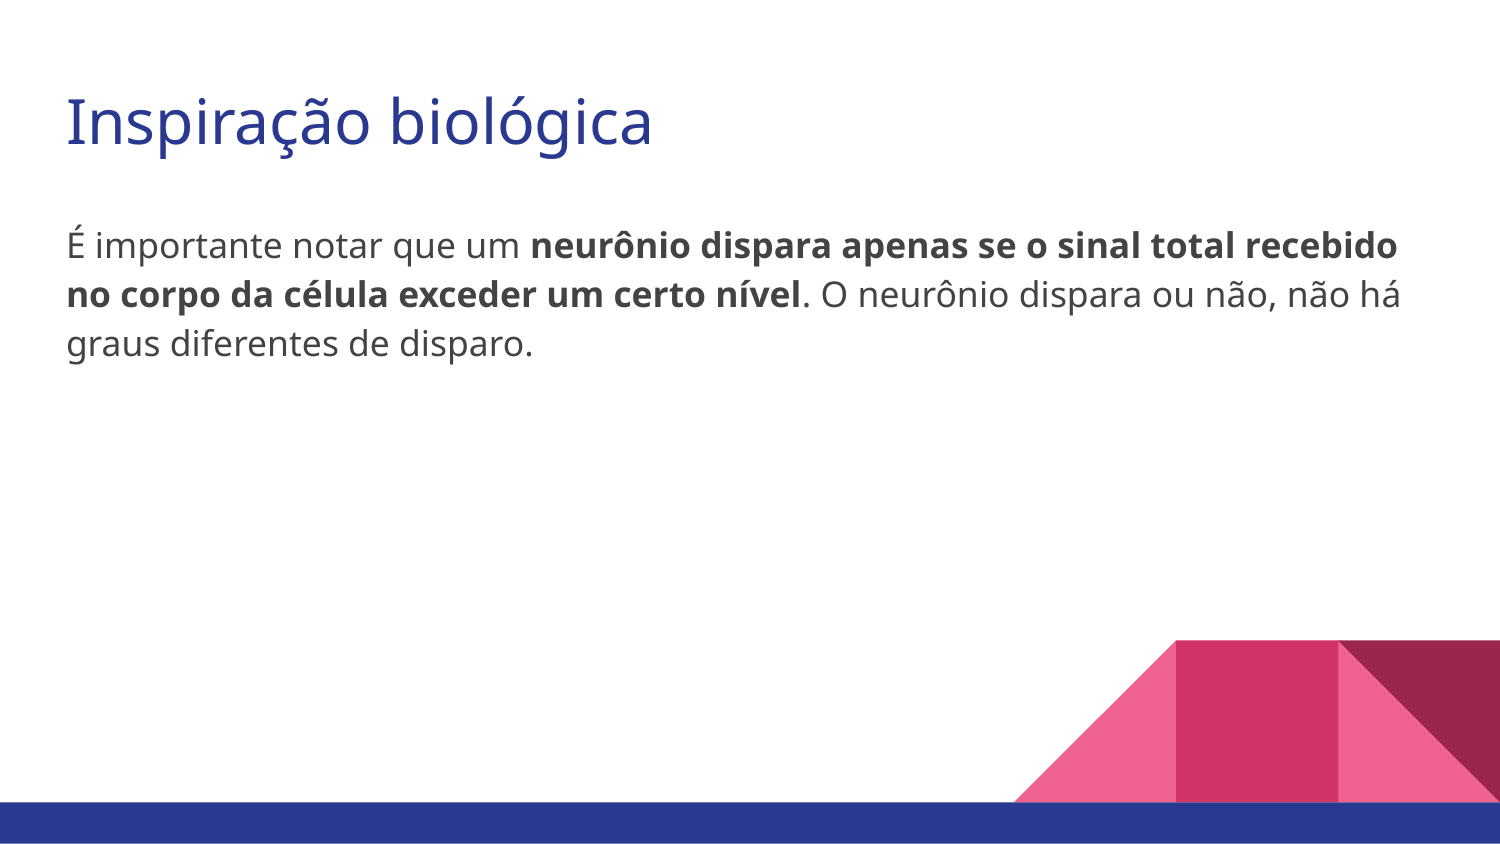

# Inspiração biológica
É importante notar que um neurônio dispara apenas se o sinal total recebido no corpo da célula exceder um certo nível. O neurônio dispara ou não, não há graus diferentes de disparo.